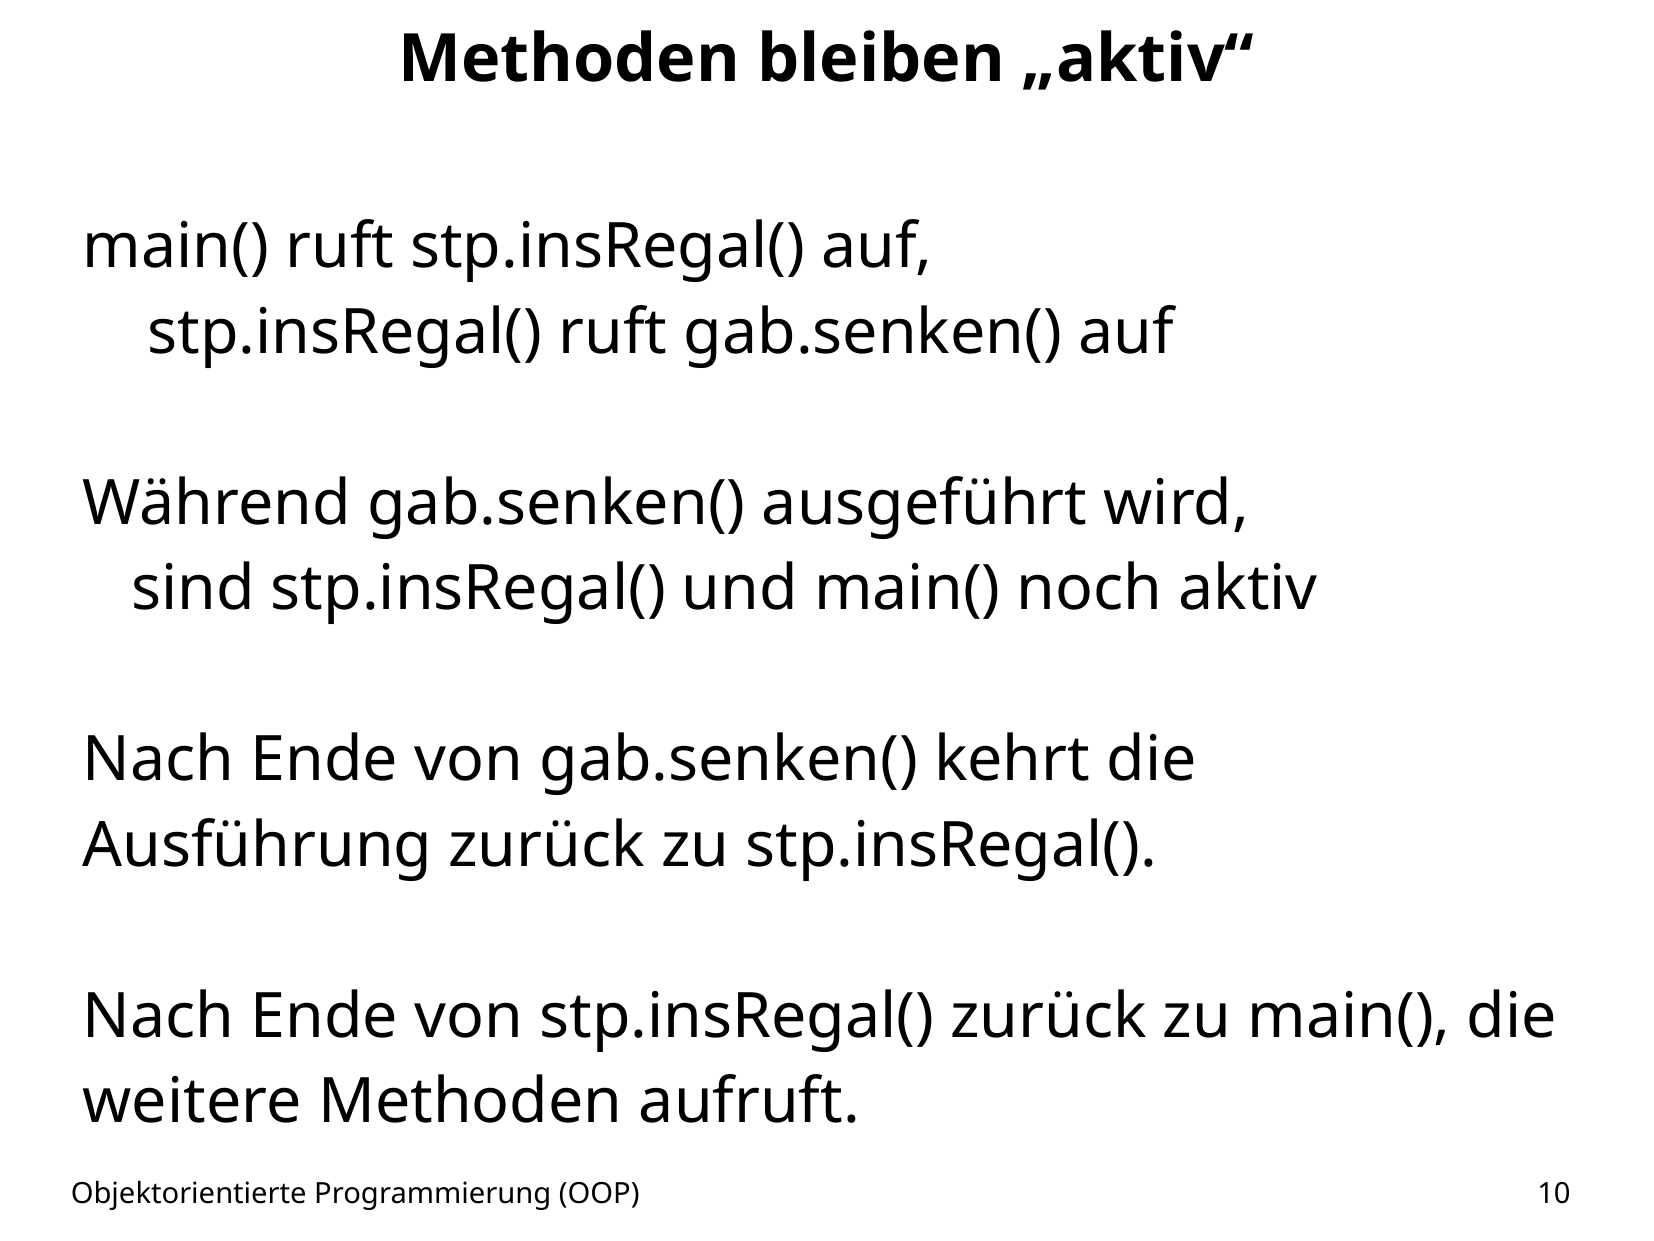

# Methoden bleiben „aktiv“
main() ruft stp.insRegal() auf,
 stp.insRegal() ruft gab.senken() auf
Während gab.senken() ausgeführt wird,
 sind stp.insRegal() und main() noch aktiv
Nach Ende von gab.senken() kehrt die
Ausführung zurück zu stp.insRegal().
Nach Ende von stp.insRegal() zurück zu main(), die weitere Methoden aufruft.
Objektorientierte Programmierung (OOP)
10